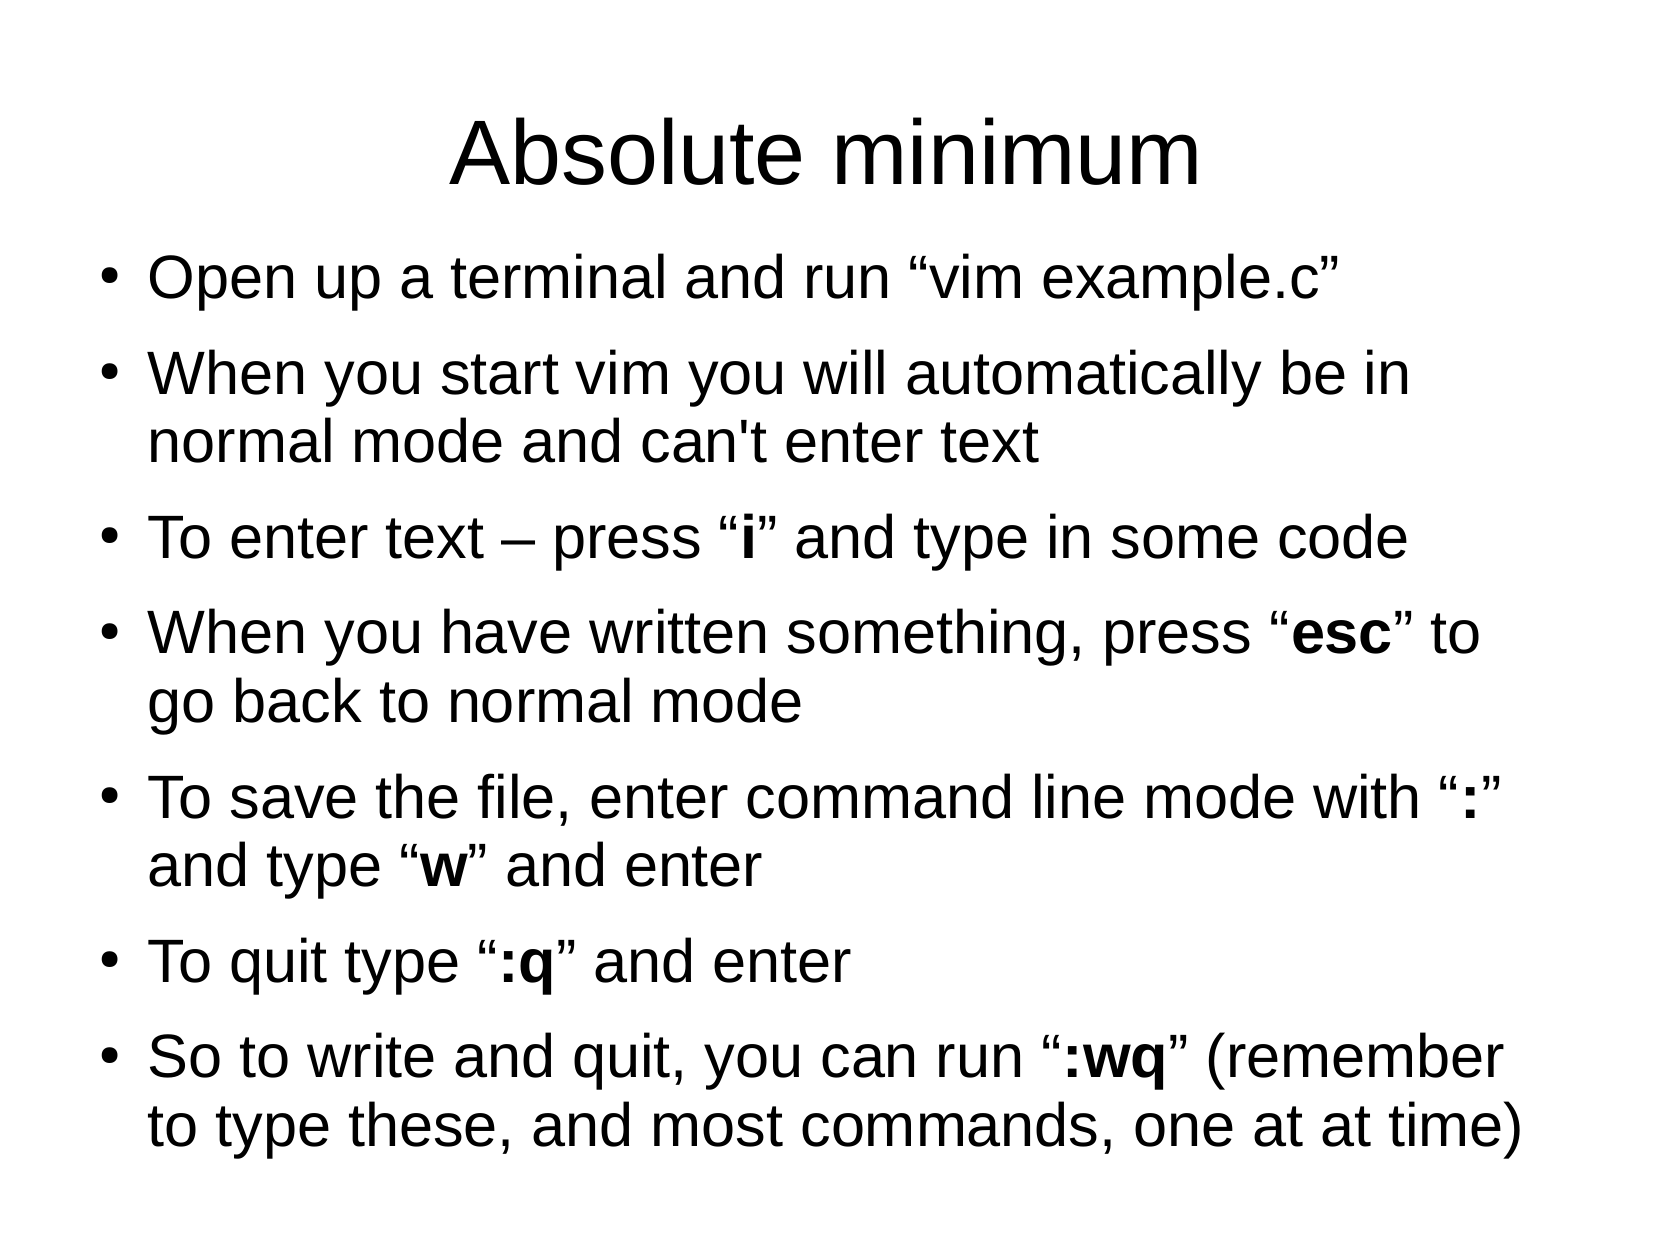

# Absolute minimum
Open up a terminal and run “vim example.c”
When you start vim you will automatically be in normal mode and can't enter text
To enter text – press “i” and type in some code
When you have written something, press “esc” to go back to normal mode
To save the file, enter command line mode with “:” and type “w” and enter
To quit type “:q” and enter
So to write and quit, you can run “:wq” (remember to type these, and most commands, one at at time)